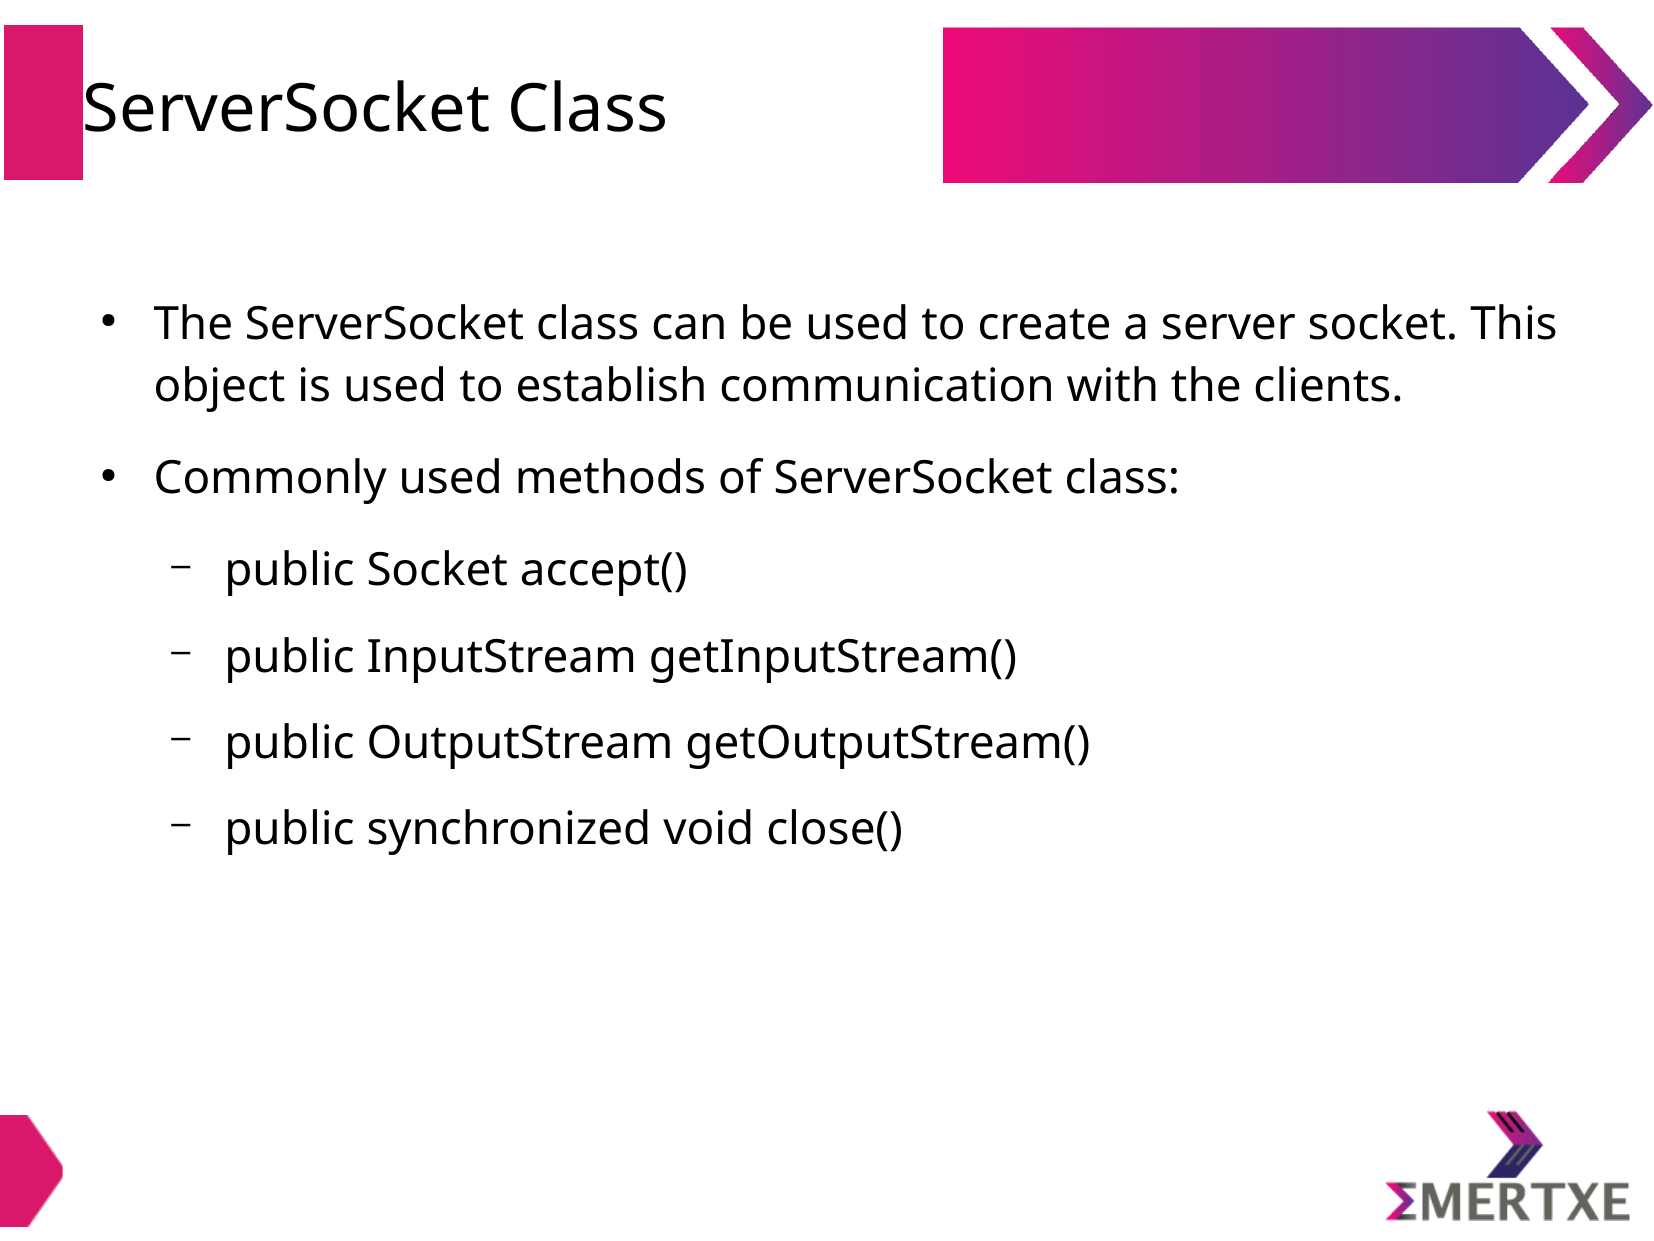

# ServerSocket Class
The ServerSocket class can be used to create a server socket. This object is used to establish communication with the clients.
Commonly used methods of ServerSocket class:
public Socket accept()
public InputStream getInputStream()
public OutputStream getOutputStream()
public synchronized void close()